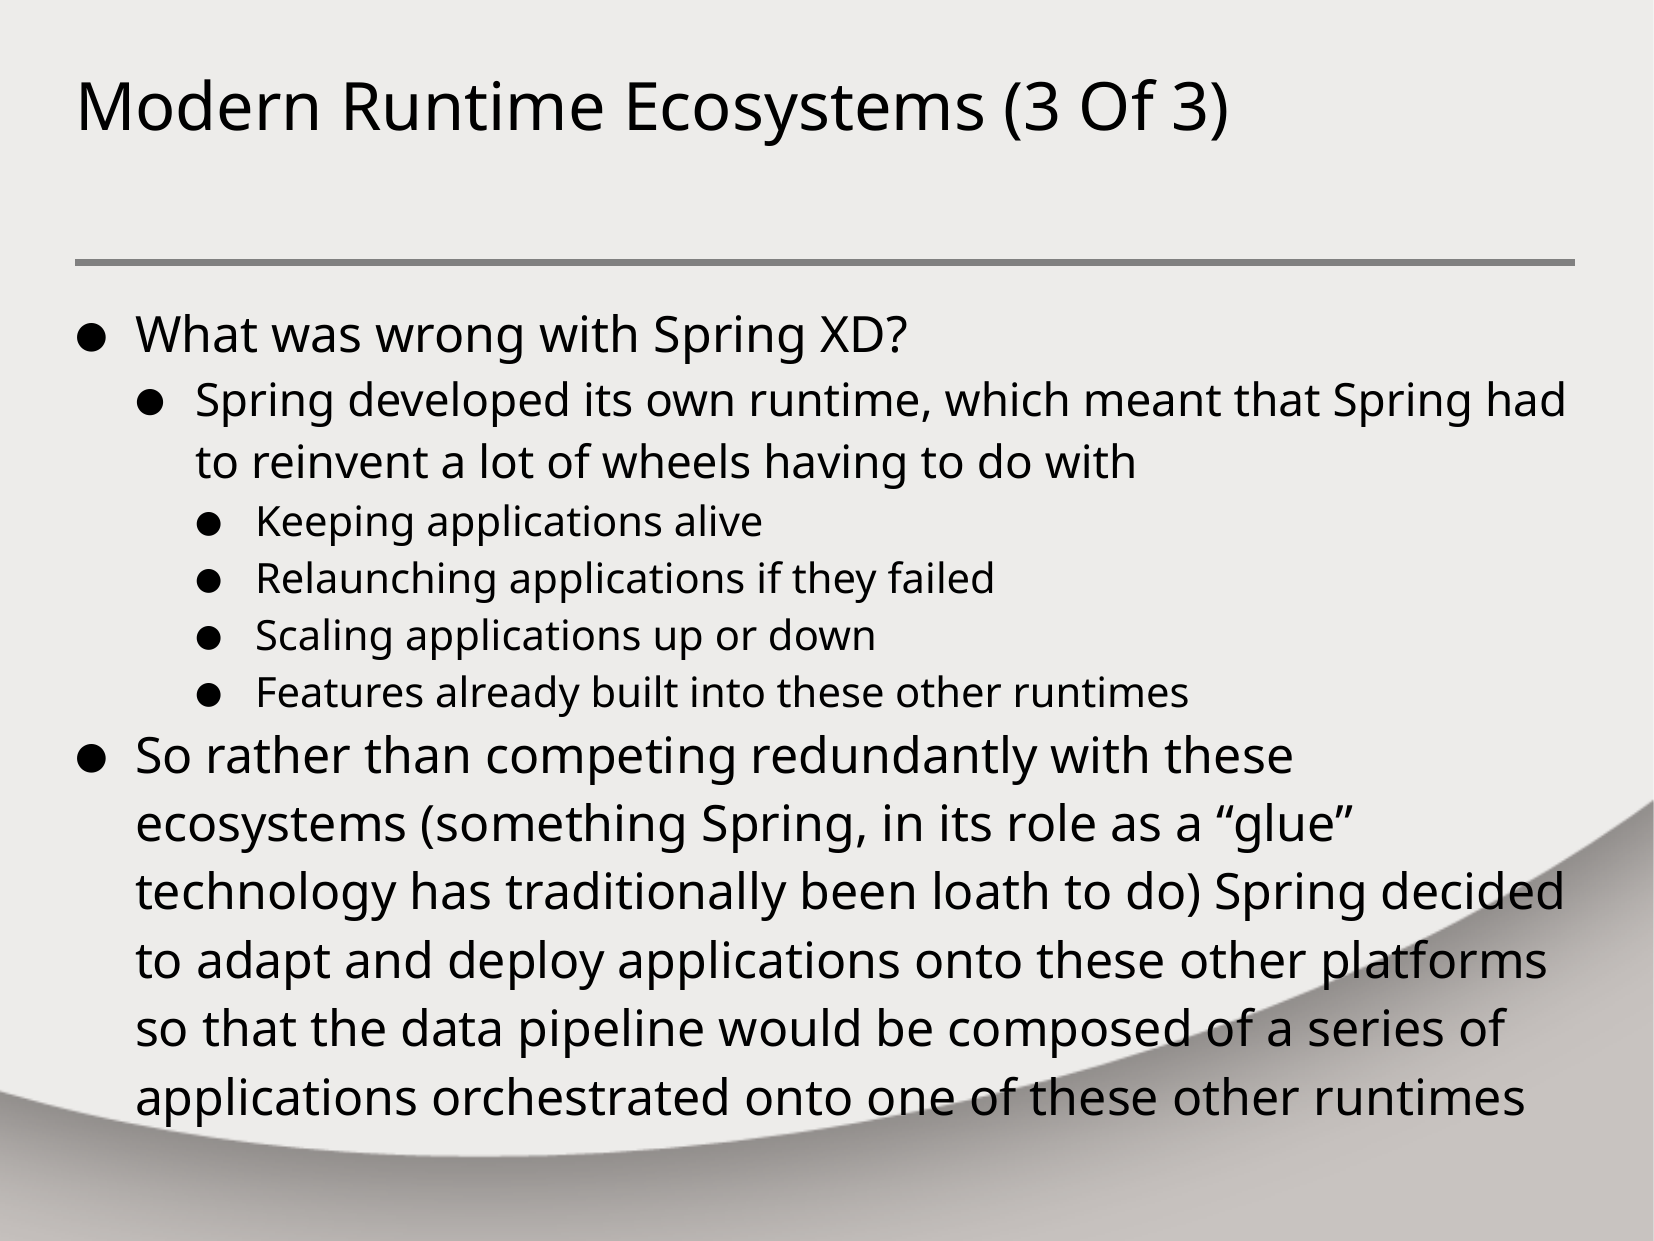

# Modern Runtime Ecosystems (3 Of 3)
What was wrong with Spring XD?
Spring developed its own runtime, which meant that Spring had to reinvent a lot of wheels having to do with
Keeping applications alive
Relaunching applications if they failed
Scaling applications up or down
Features already built into these other runtimes
So rather than competing redundantly with these ecosystems (something Spring, in its role as a “glue” technology has traditionally been loath to do) Spring decided to adapt and deploy applications onto these other platforms so that the data pipeline would be composed of a series of applications orchestrated onto one of these other runtimes